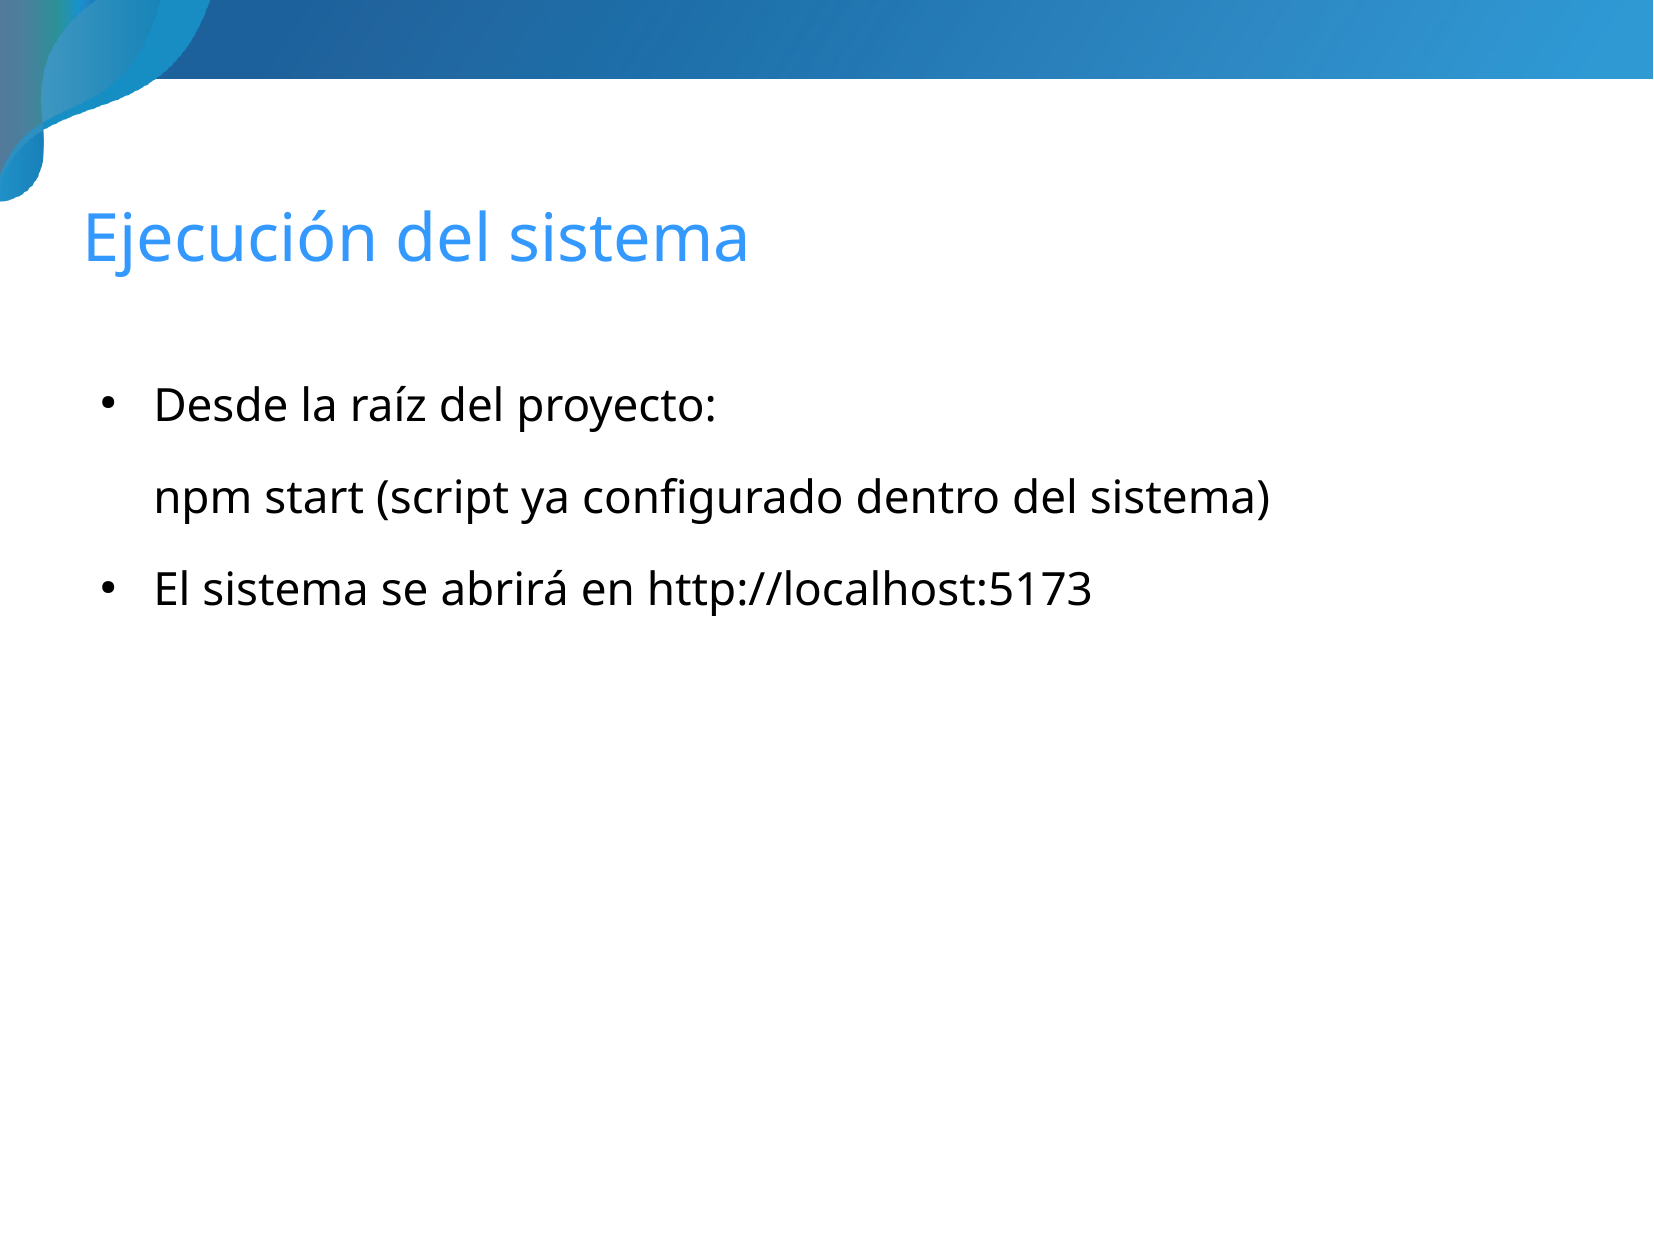

# Ejecución del sistema
Desde la raíz del proyecto:
npm start (script ya configurado dentro del sistema)
El sistema se abrirá en http://localhost:5173